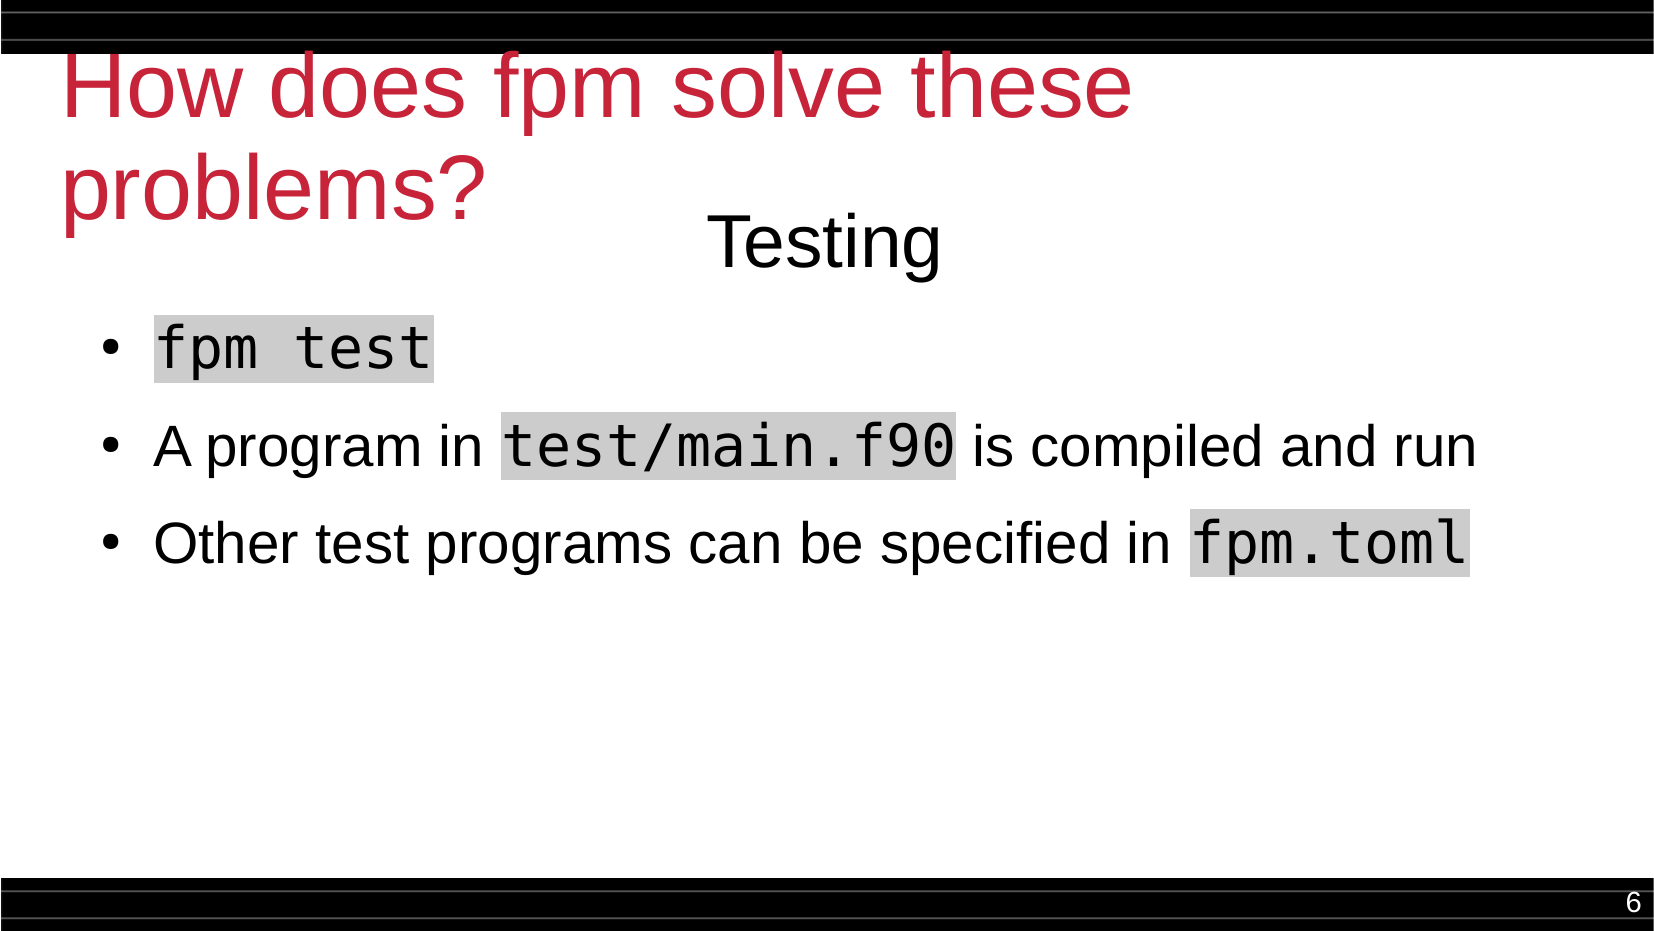

# How does fpm solve these problems?
Testing
fpm test
A program in test/main.f90 is compiled and run
Other test programs can be specified in fpm.toml